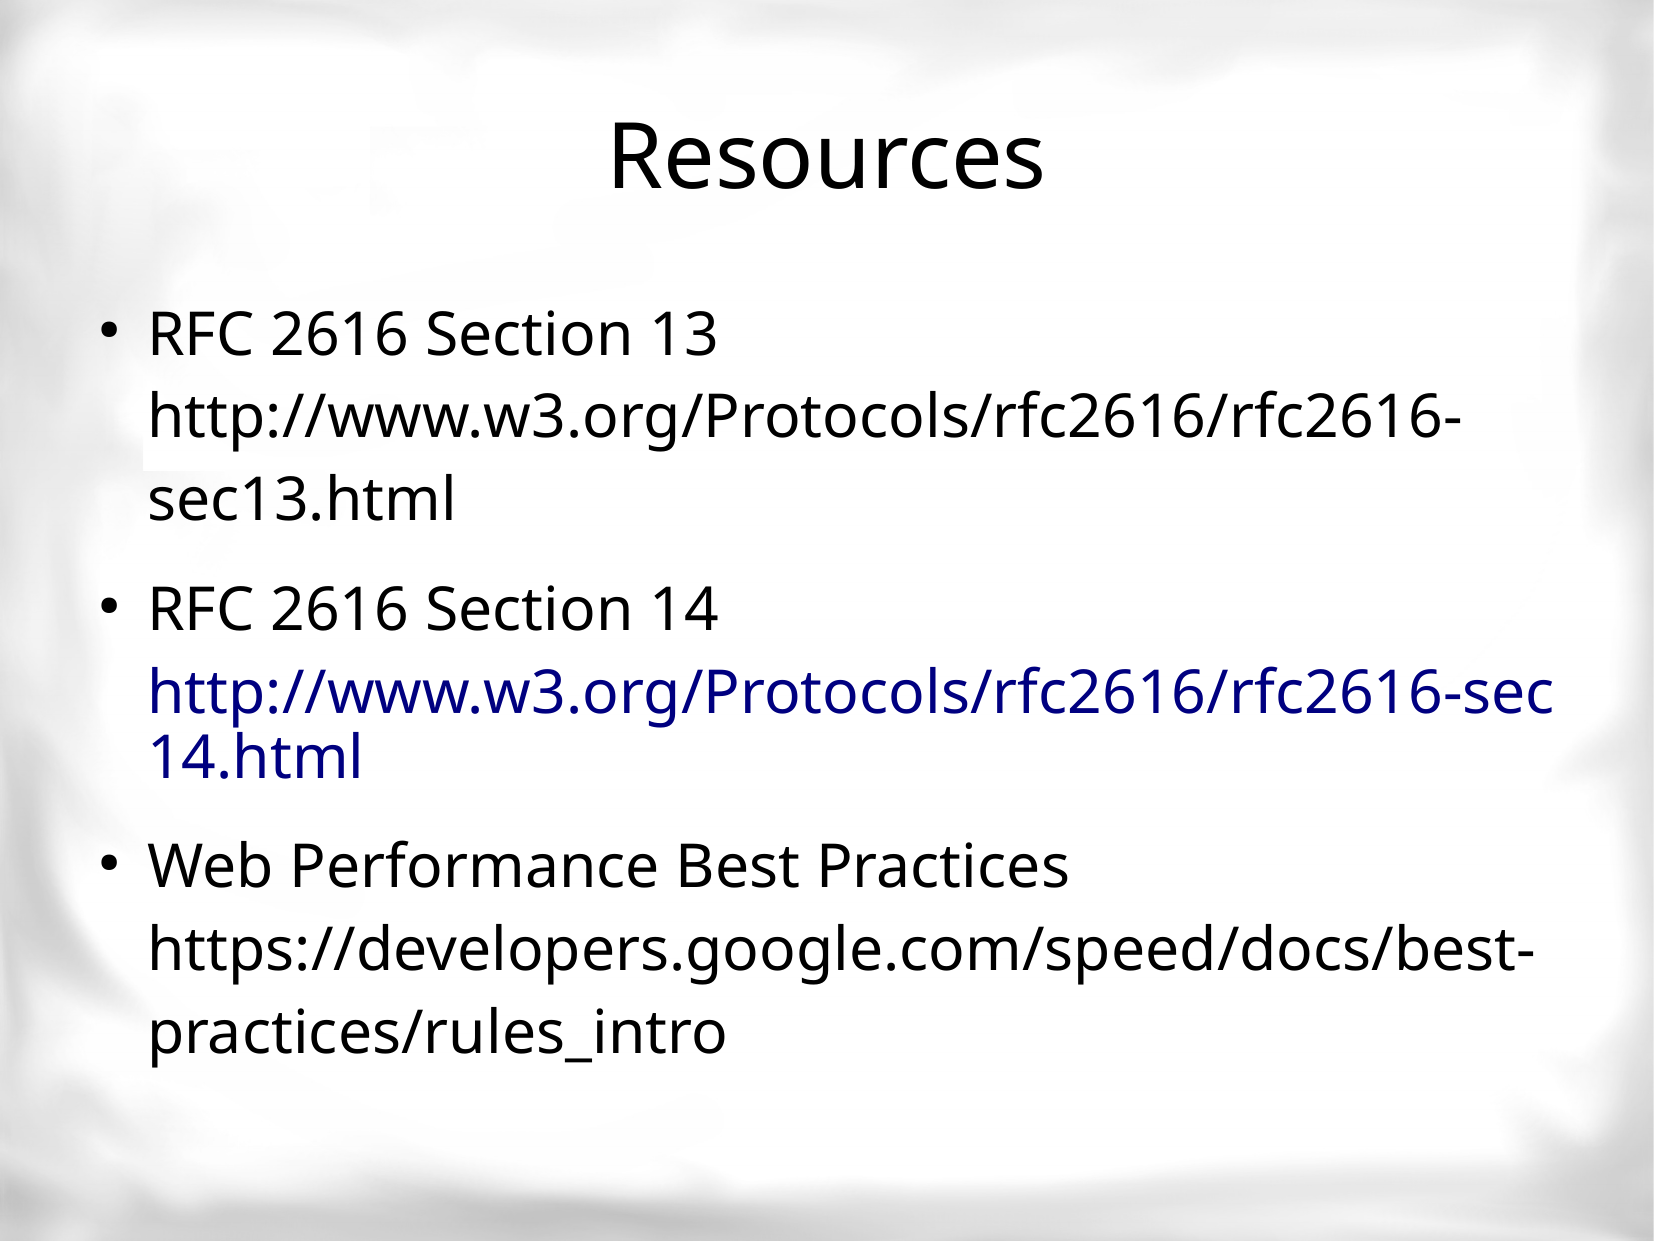

# Resources
RFC 2616 Section 13 http://www.w3.org/Protocols/rfc2616/rfc2616-sec13.html
RFC 2616 Section 14 http://www.w3.org/Protocols/rfc2616/rfc2616-sec14.html
Web Performance Best Practices https://developers.google.com/speed/docs/best-practices/rules_intro